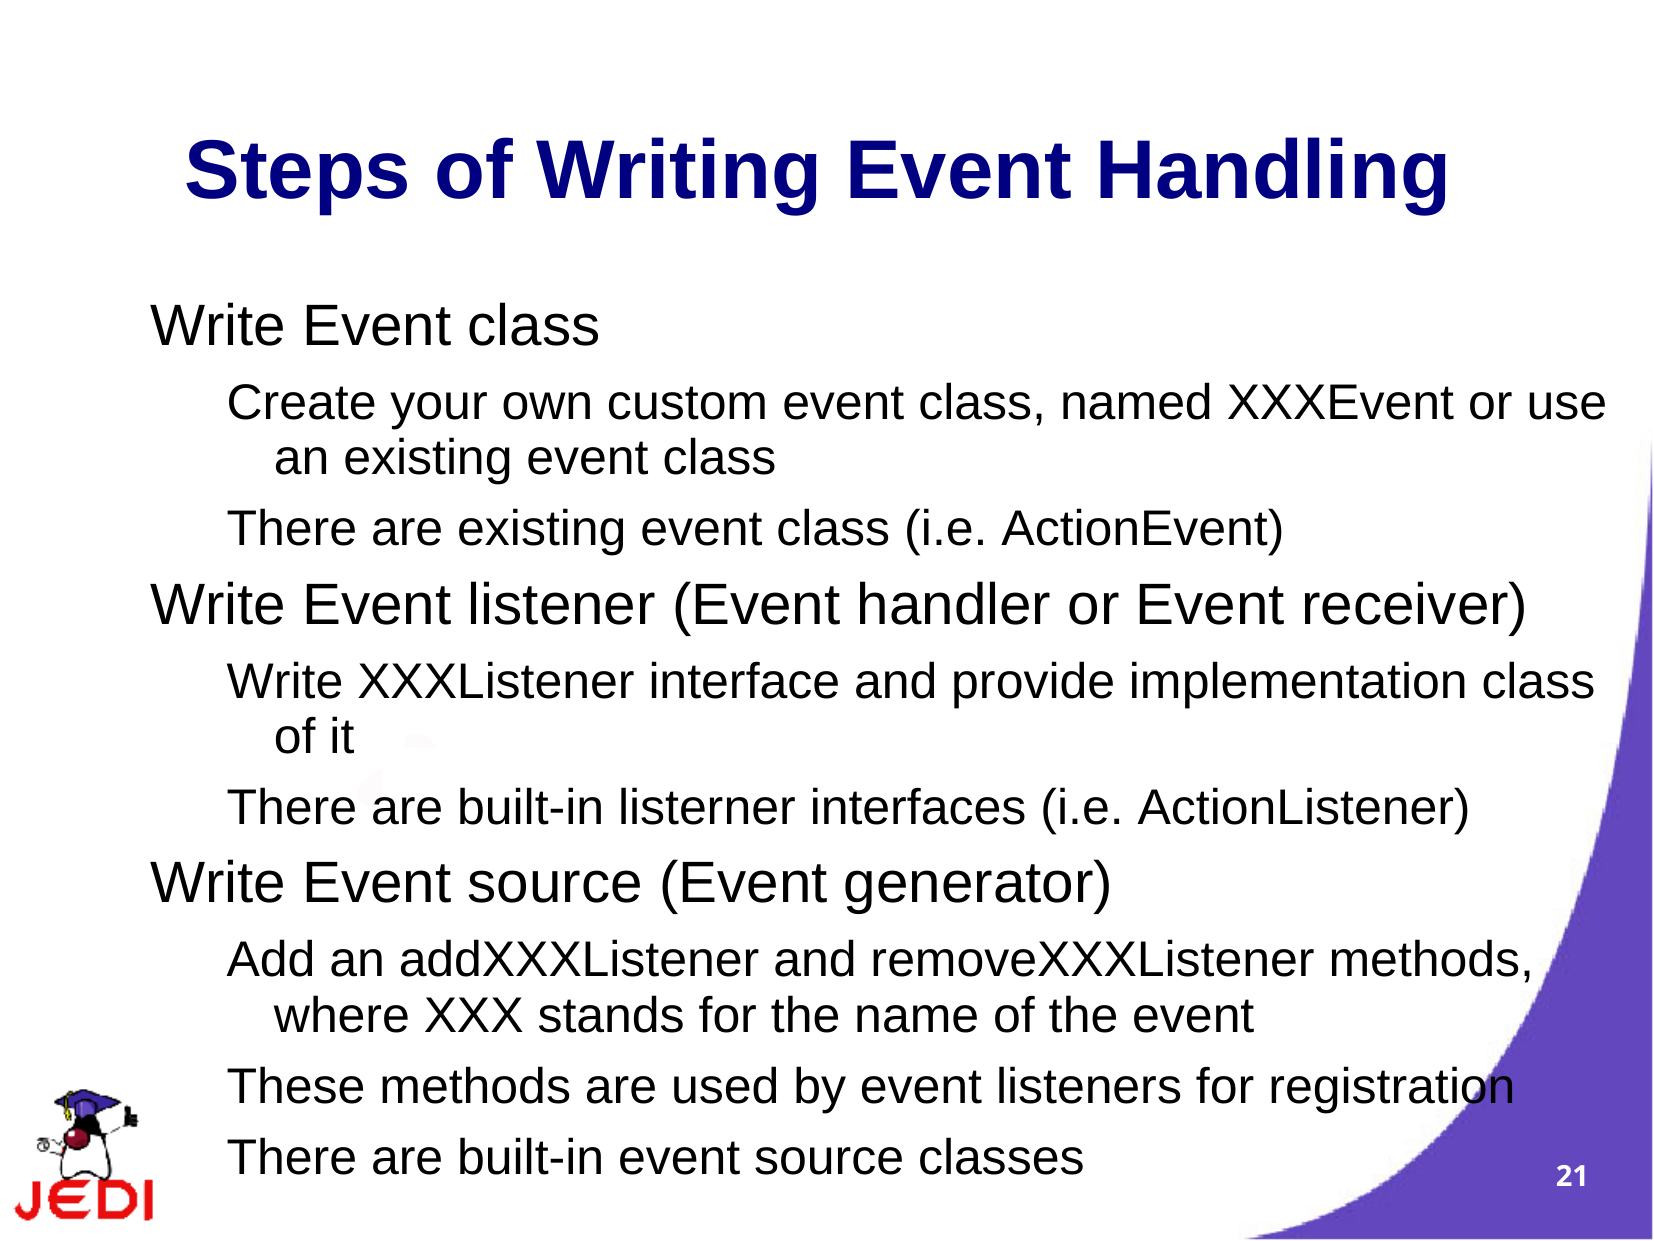

# Steps of Writing Event Handling
Write Event class
Create your own custom event class, named XXXEvent or use an existing event class
There are existing event class (i.e. ActionEvent)
Write Event listener (Event handler or Event receiver)
Write XXXListener interface and provide implementation class of it
There are built-in listerner interfaces (i.e. ActionListener)
Write Event source (Event generator)
Add an addXXXListener and removeXXXListener methods, where XXX stands for the name of the event
These methods are used by event listeners for registration
There are built-in event source classes